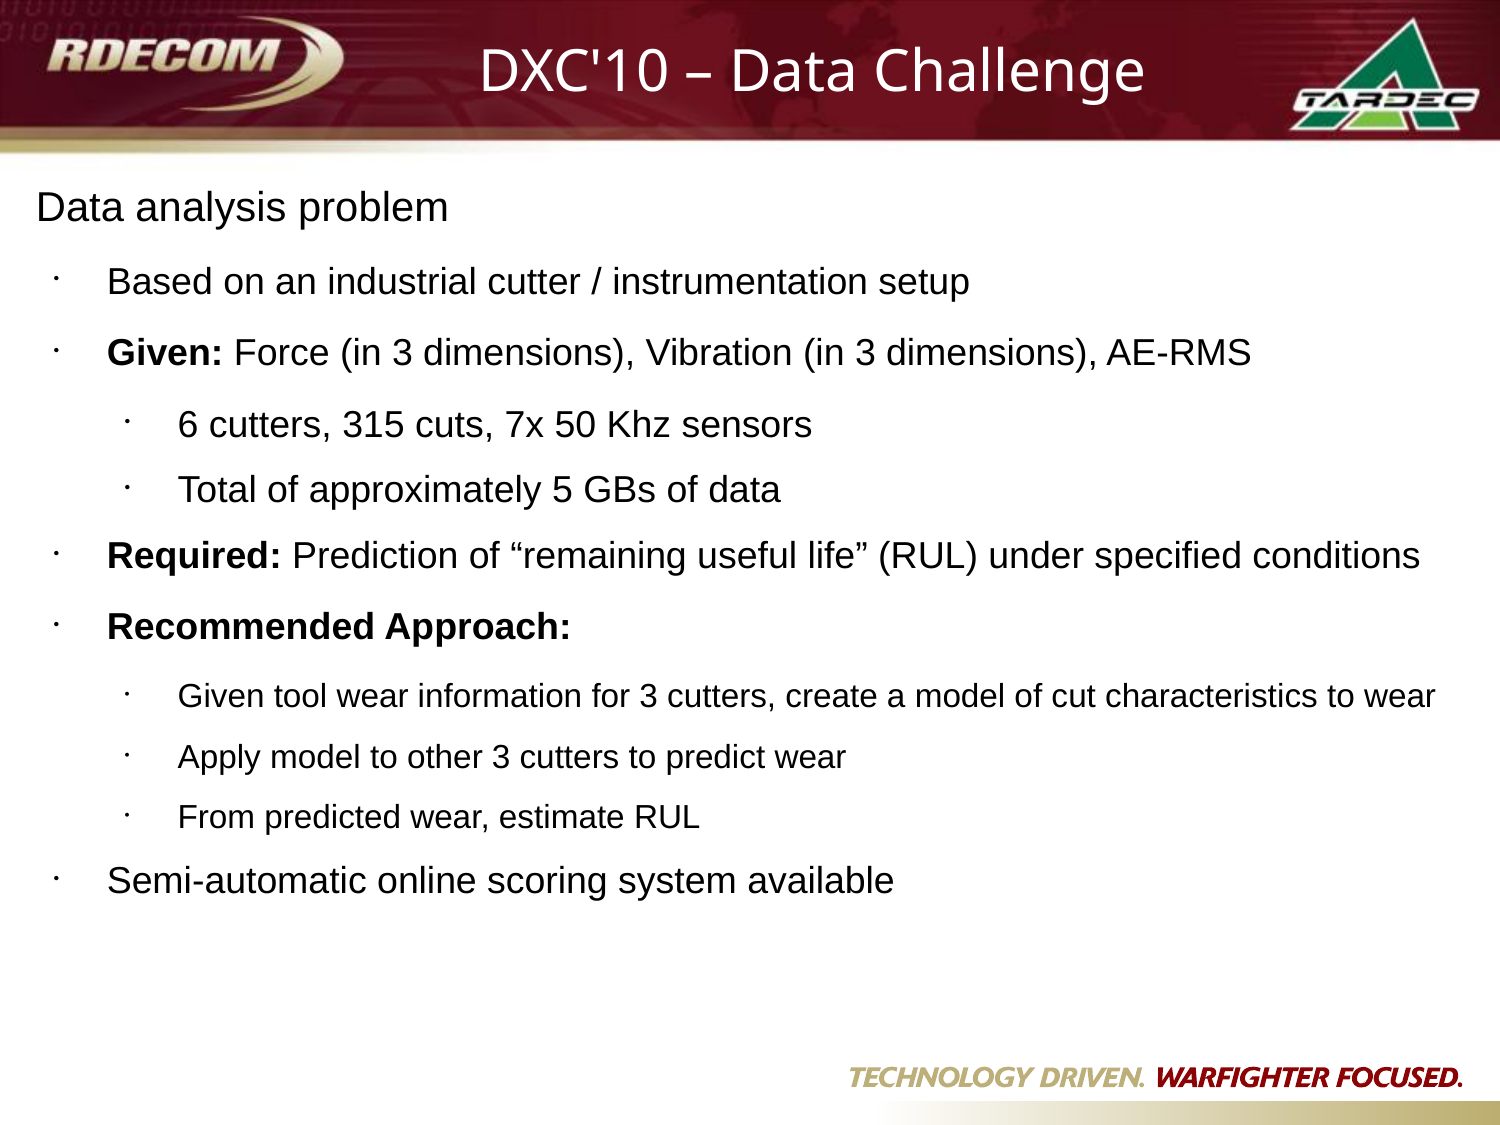

# DXC'10 – Data Challenge
Data analysis problem
Based on an industrial cutter / instrumentation setup
Given: Force (in 3 dimensions), Vibration (in 3 dimensions), AE-RMS
6 cutters, 315 cuts, 7x 50 Khz sensors
Total of approximately 5 GBs of data
Required: Prediction of “remaining useful life” (RUL) under specified conditions
Recommended Approach:
Given tool wear information for 3 cutters, create a model of cut characteristics to wear
Apply model to other 3 cutters to predict wear
From predicted wear, estimate RUL
Semi-automatic online scoring system available